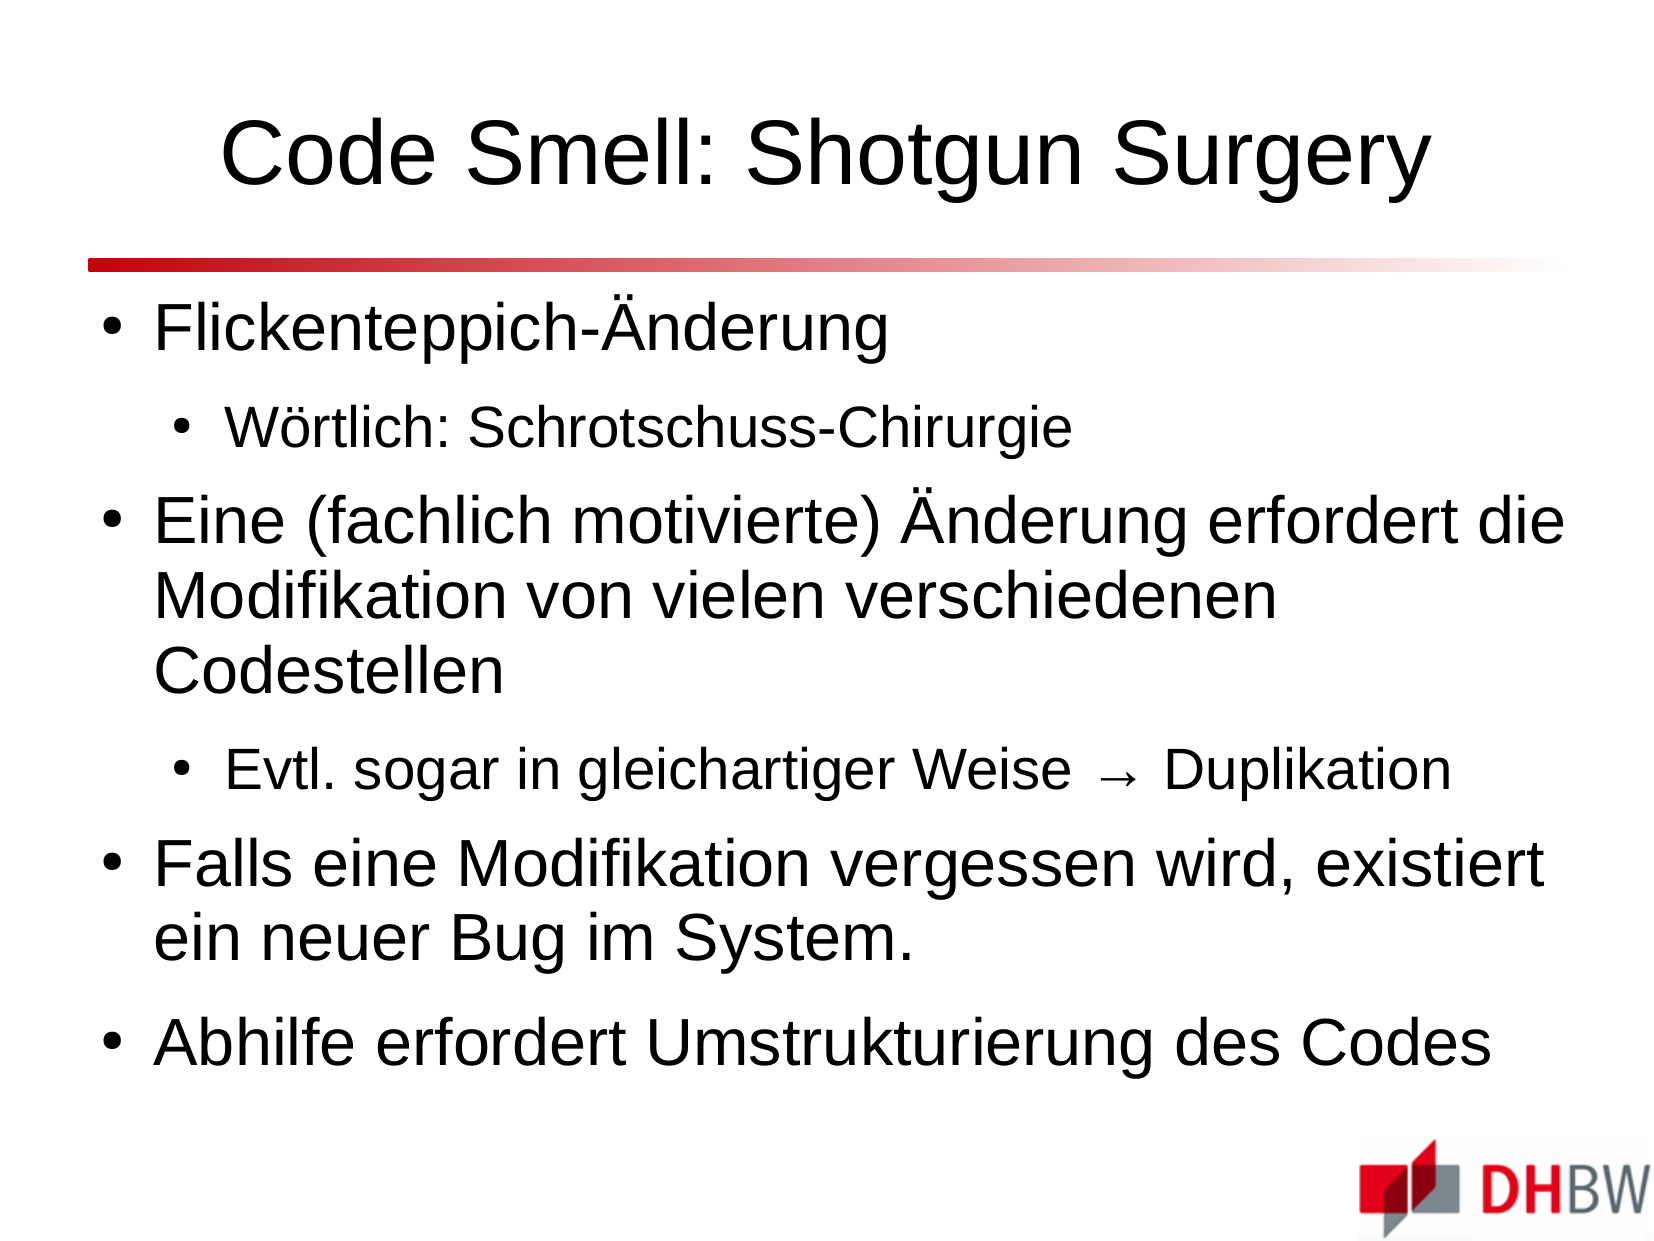

# Code Smell: Shotgun Surgery
Flickenteppich-Änderung
Wörtlich: Schrotschuss-Chirurgie
Eine (fachlich motivierte) Änderung erfordert die Modifikation von vielen verschiedenen Codestellen
Evtl. sogar in gleichartiger Weise → Duplikation
Falls eine Modifikation vergessen wird, existiert ein neuer Bug im System.
Abhilfe erfordert Umstrukturierung des Codes